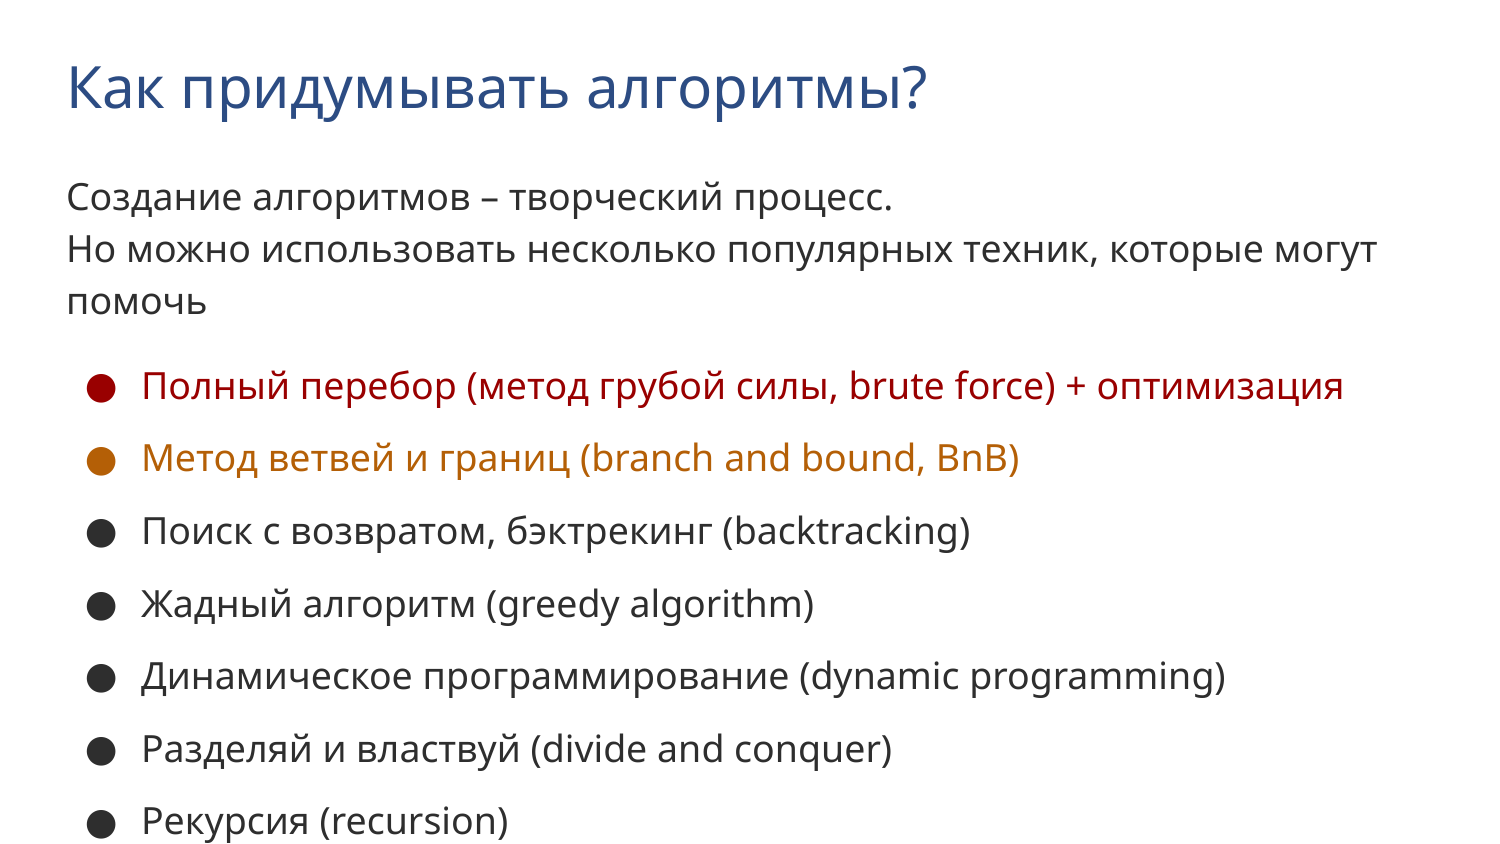

# Как придумывать алгоритмы?
Создание алгоритмов – творческий процесс.
Но можно использовать несколько популярных техник, которые могут помочь
Полный перебор (метод грубой силы, brute force) + оптимизация
Метод ветвей и границ (branch and bound, BnB)
Поиск с возвратом, бэктрекинг (backtracking)
Жадный алгоритм (greedy algorithm)
Динамическое программирование (dynamic programming)
Разделяй и властвуй (divide and conquer)
Рекурсия (recursion)
…